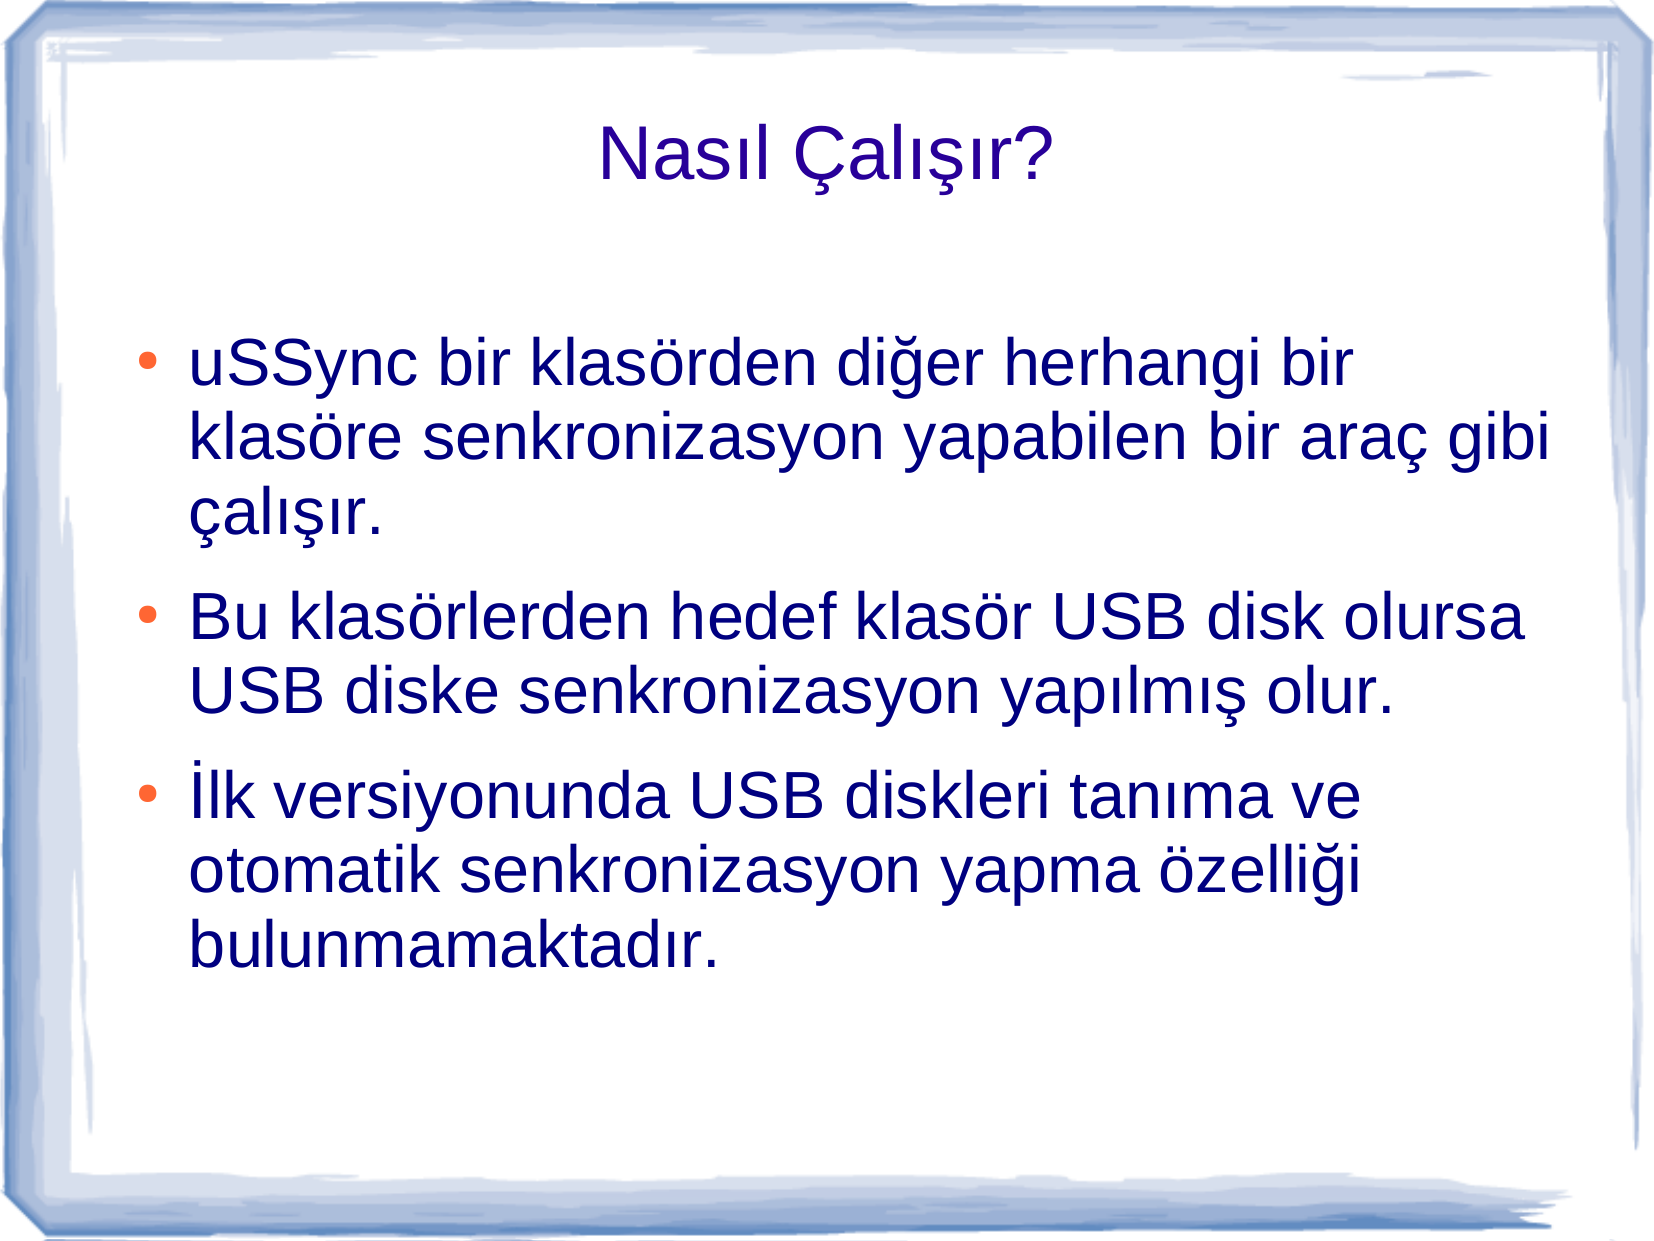

# Nasıl Çalışır?
uSSync bir klasörden diğer herhangi bir klasöre senkronizasyon yapabilen bir araç gibi çalışır.
Bu klasörlerden hedef klasör USB disk olursa USB diske senkronizasyon yapılmış olur.
İlk versiyonunda USB diskleri tanıma ve otomatik senkronizasyon yapma özelliği bulunmamaktadır.